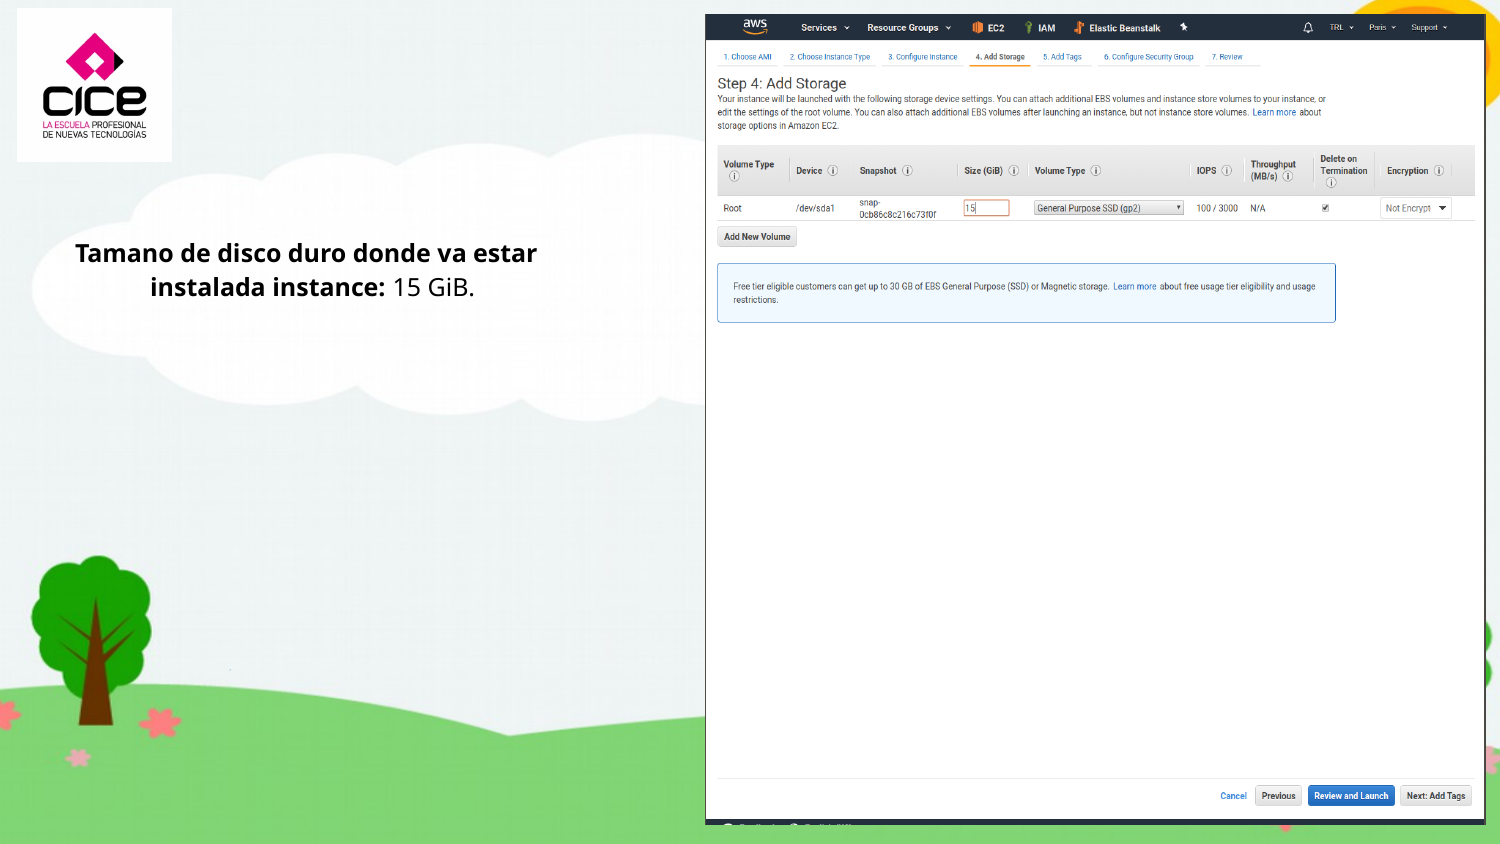

# Tamano de disco duro donde va estar 	instalada instance: 15 GiB.